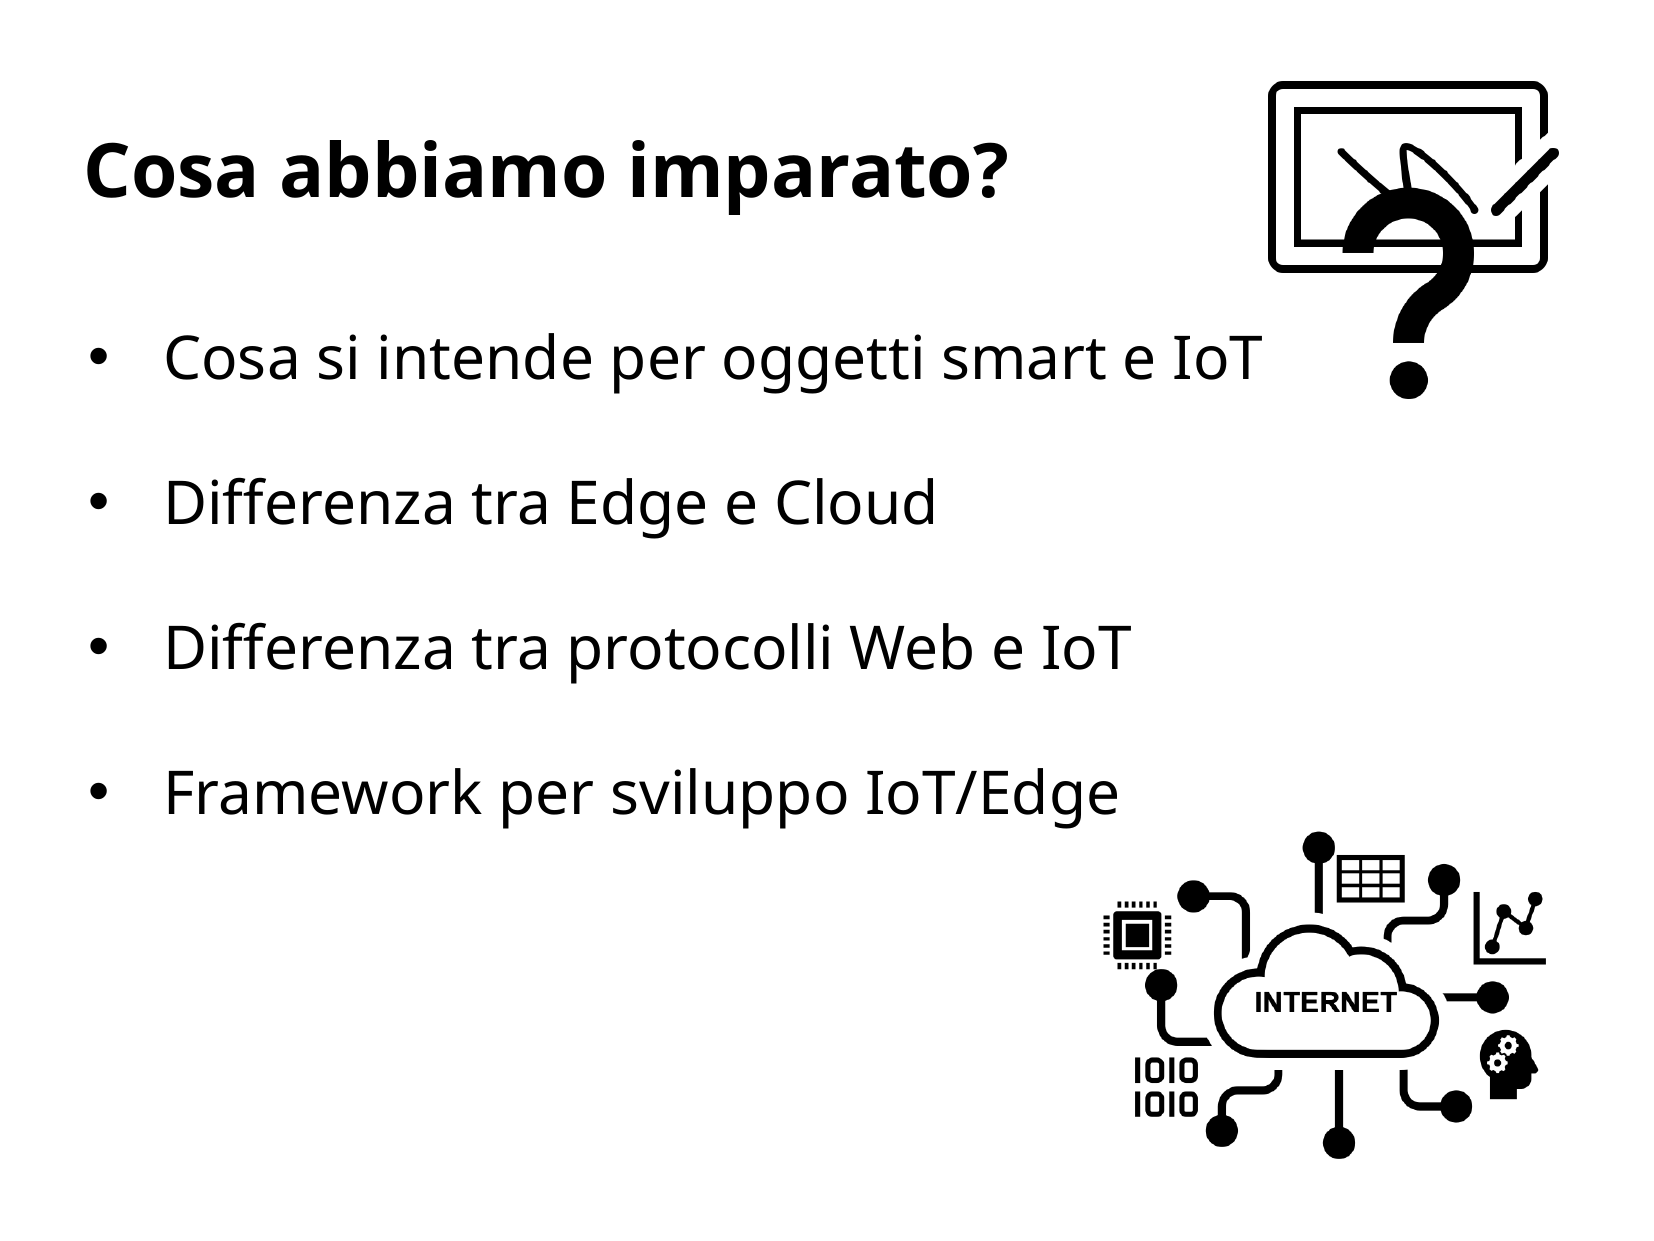

Cosa abbiamo imparato?
Cosa si intende per oggetti smart e IoT
Differenza tra Edge e Cloud
Differenza tra protocolli Web e IoT
Framework per sviluppo IoT/Edge